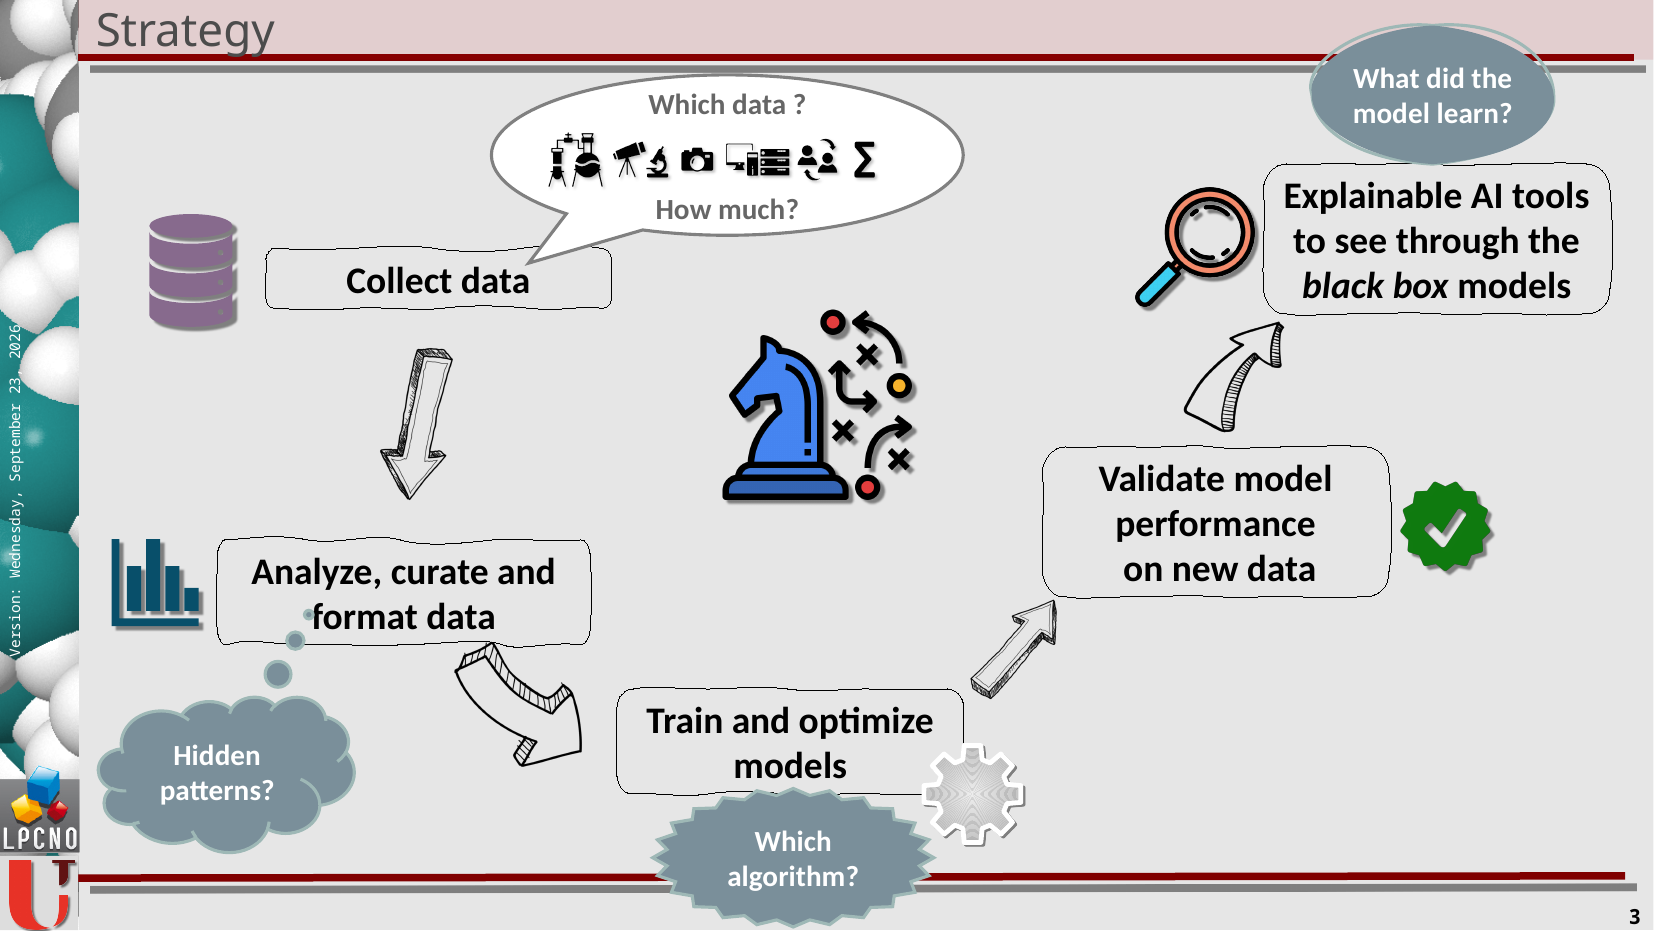

# Strategy
What did the model learn?
Which data ?
How much?
Explainable AI tools to see through the black box models
Collect data
Validate model performance
 on new data
Analyze, curate and format data
Train and optimize models
Hidden patterns?
Which algorithm?